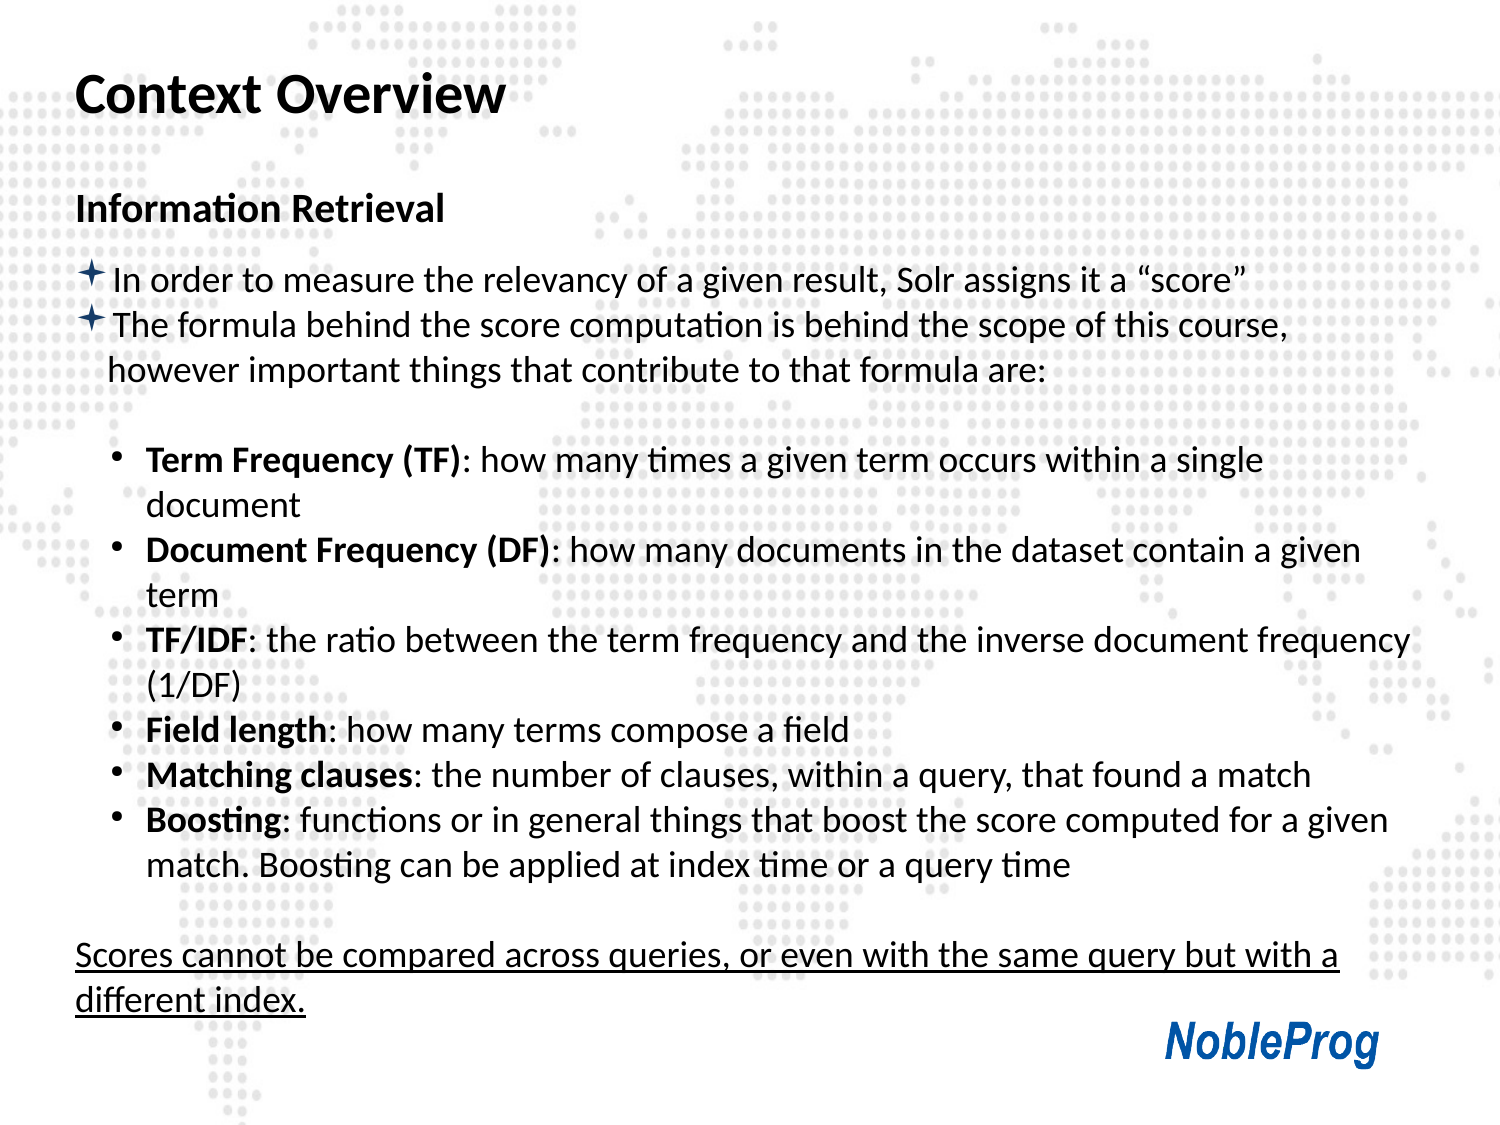

Context Overview
Information Retrieval
In order to measure the relevancy of a given result, Solr assigns it a “score”
The formula behind the score computation is behind the scope of this course, however important things that contribute to that formula are:
Term Frequency (TF): how many times a given term occurs within a single document
Document Frequency (DF): how many documents in the dataset contain a given term
TF/IDF: the ratio between the term frequency and the inverse document frequency (1/DF)
Field length: how many terms compose a field
Matching clauses: the number of clauses, within a query, that found a match
Boosting: functions or in general things that boost the score computed for a given match. Boosting can be applied at index time or a query time
Scores cannot be compared across queries, or even with the same query but with a different index.